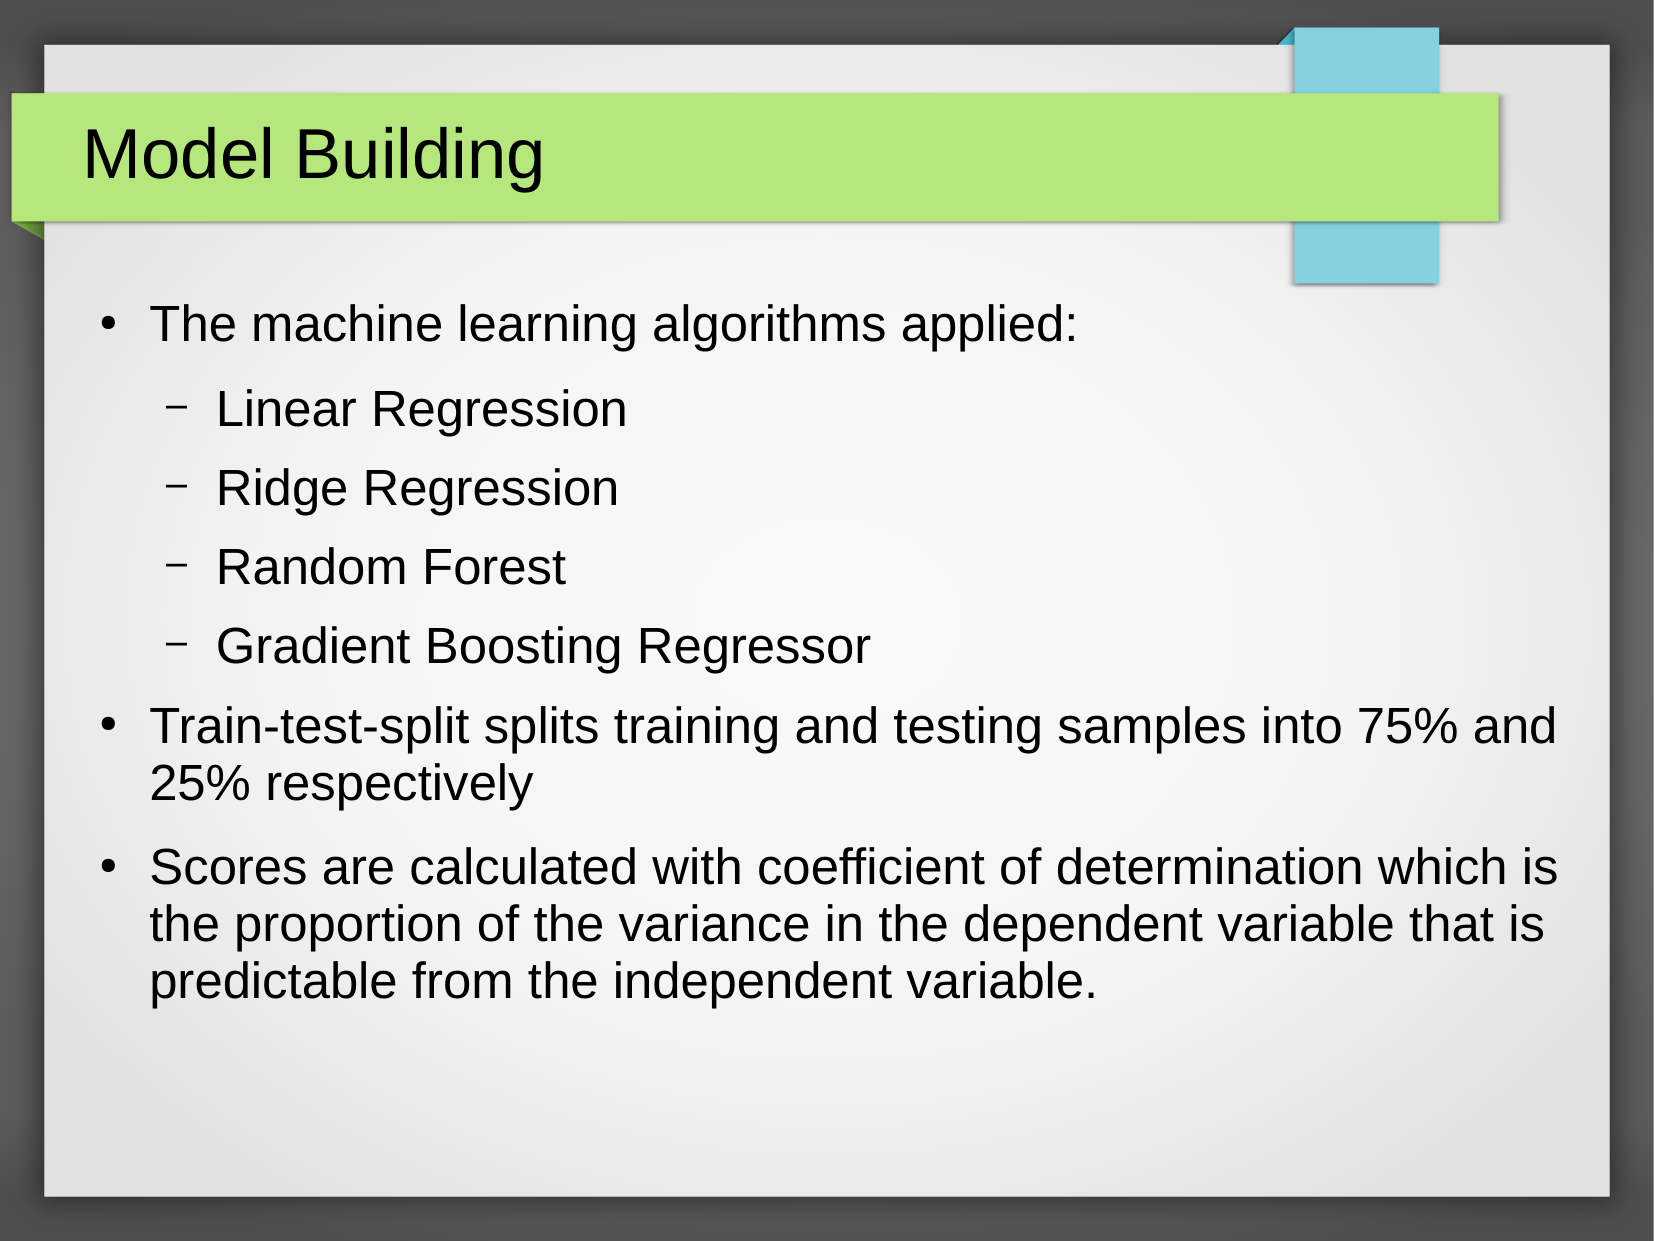

# Model Building
The machine learning algorithms applied:
Linear Regression
Ridge Regression
Random Forest
Gradient Boosting Regressor
Train-test-split splits training and testing samples into 75% and 25% respectively
Scores are calculated with coefficient of determination which is the proportion of the variance in the dependent variable that is predictable from the independent variable.